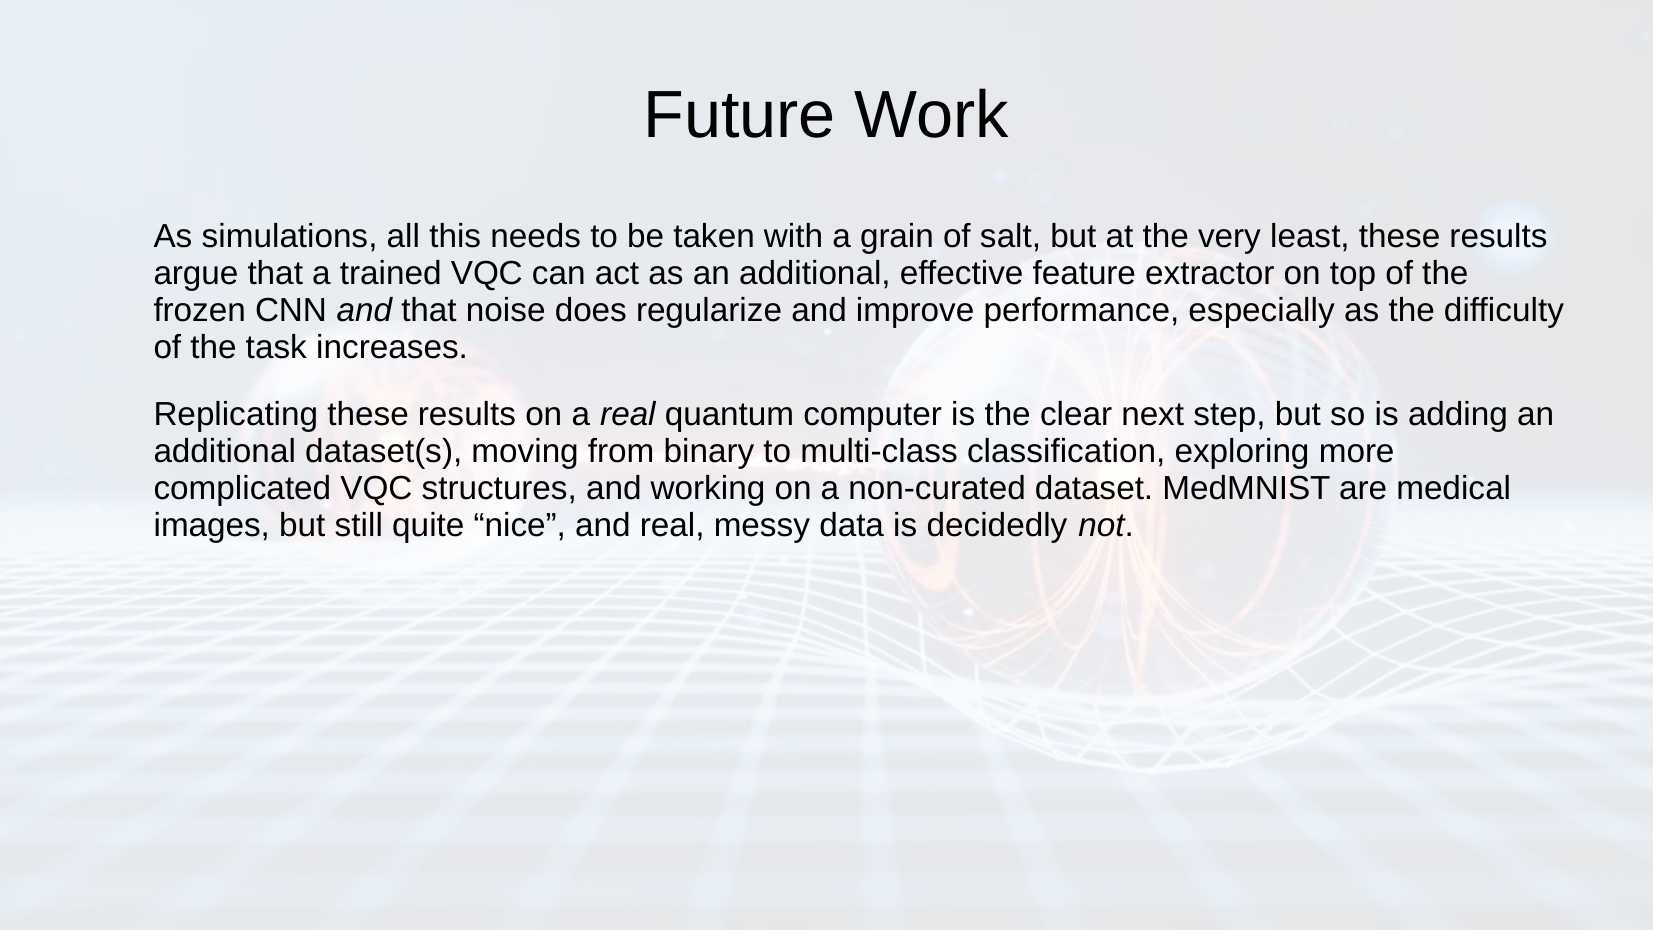

# Future Work
As simulations, all this needs to be taken with a grain of salt, but at the very least, these results argue that a trained VQC can act as an additional, effective feature extractor on top of the frozen CNN and that noise does regularize and improve performance, especially as the difficulty of the task increases.
Replicating these results on a real quantum computer is the clear next step, but so is adding an additional dataset(s), moving from binary to multi-class classification, exploring more complicated VQC structures, and working on a non-curated dataset. MedMNIST are medical images, but still quite “nice”, and real, messy data is decidedly not.